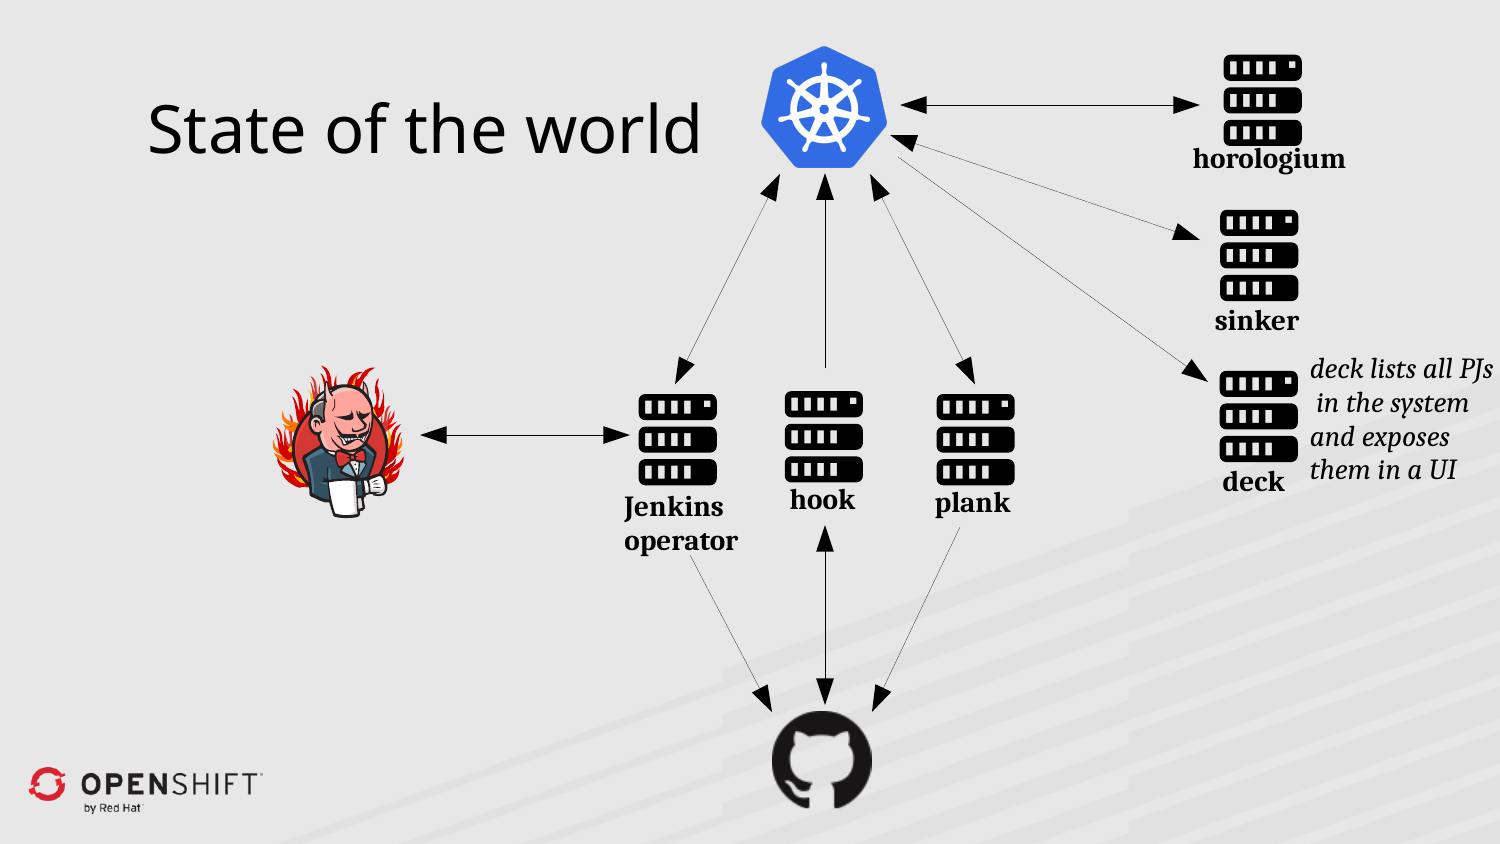

State of the world
horologium
#
sinker
deck lists all PJs
 in the system
and exposes
them in a UI
deck
hook
plank
Jenkins
operator